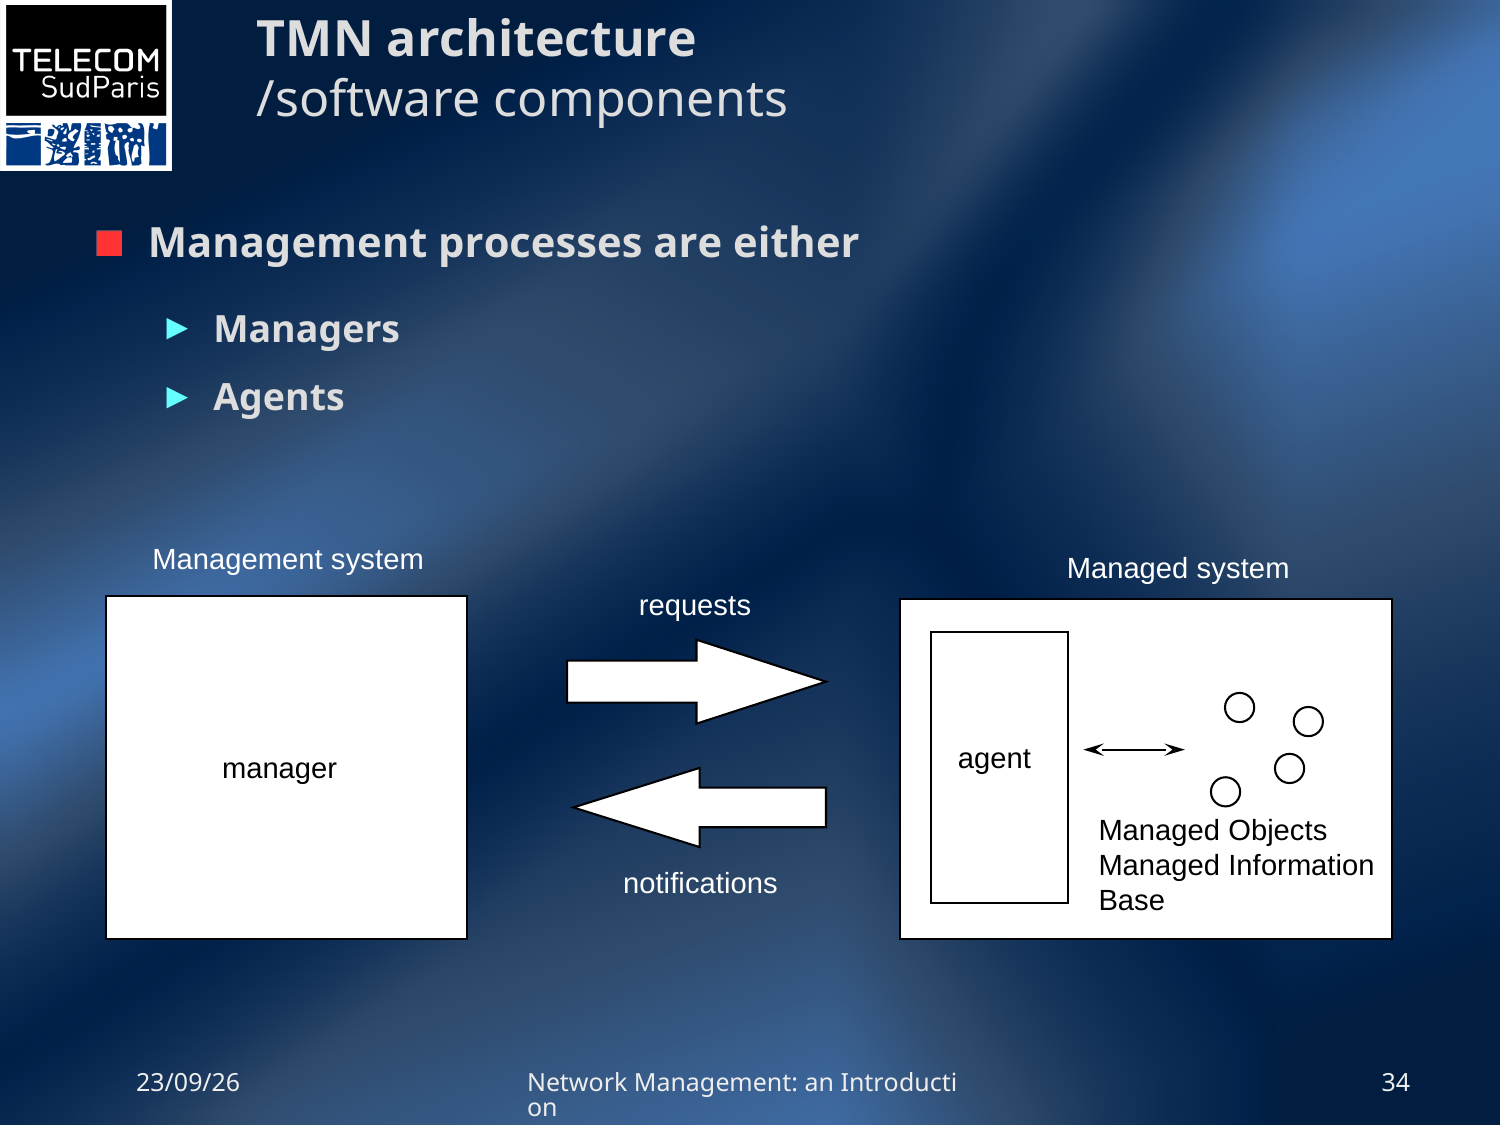

# TMN architecture /software components
Management processes are either
Managers
Agents
Management system
Managed system
requests
agent
manager
Managed Objects
Managed Information
Base
notifications
Network Management: an Introduction
34